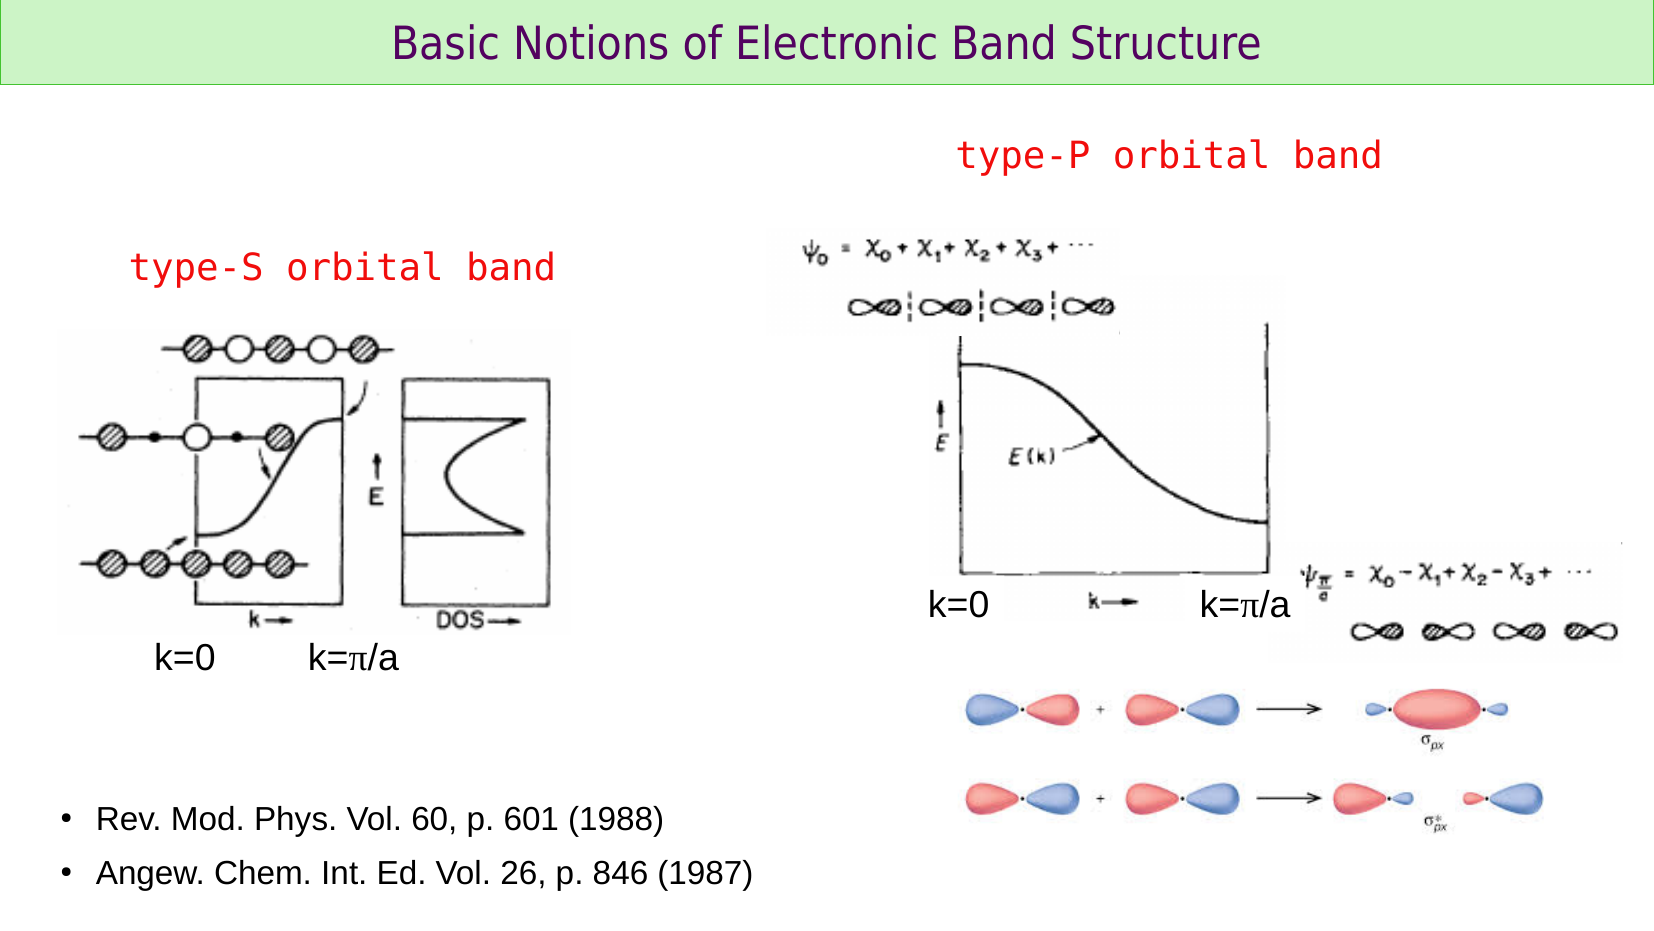

Basic Notions of Electronic Band Structure
type-P orbital band
type-S orbital band
k=0
k=π/a
k=0
k=π/a
Rev. Mod. Phys. Vol. 60, p. 601 (1988)
Angew. Chem. Int. Ed. Vol. 26, p. 846 (1987)